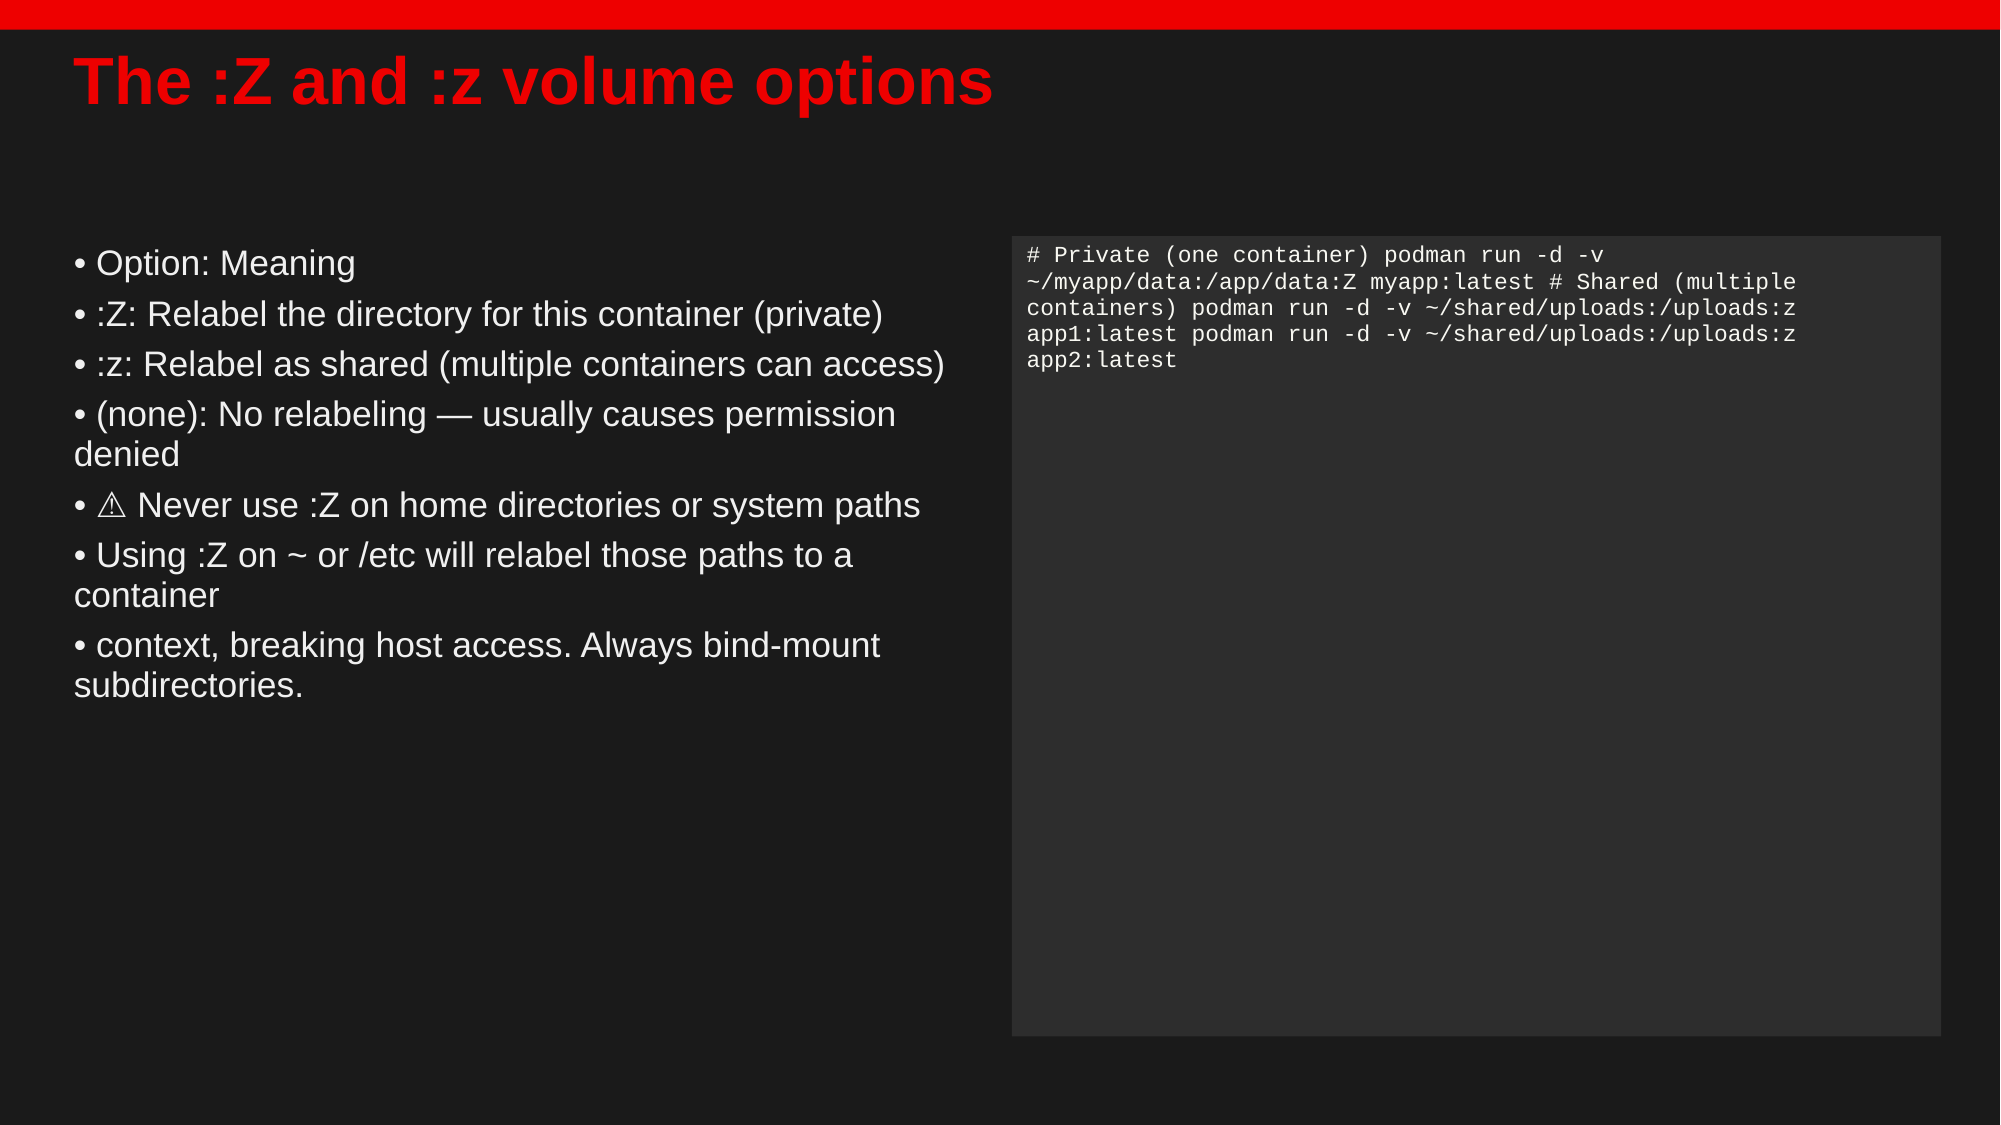

The :Z and :z volume options
• Option: Meaning
• :Z: Relabel the directory for this container (private)
• :z: Relabel as shared (multiple containers can access)
• (none): No relabeling — usually causes permission denied
• ⚠️ Never use :Z on home directories or system paths
• Using :Z on ~ or /etc will relabel those paths to a container
• context, breaking host access. Always bind-mount subdirectories.
# Private (one container) podman run -d -v ~/myapp/data:/app/data:Z myapp:latest # Shared (multiple containers) podman run -d -v ~/shared/uploads:/uploads:z app1:latest podman run -d -v ~/shared/uploads:/uploads:z app2:latest